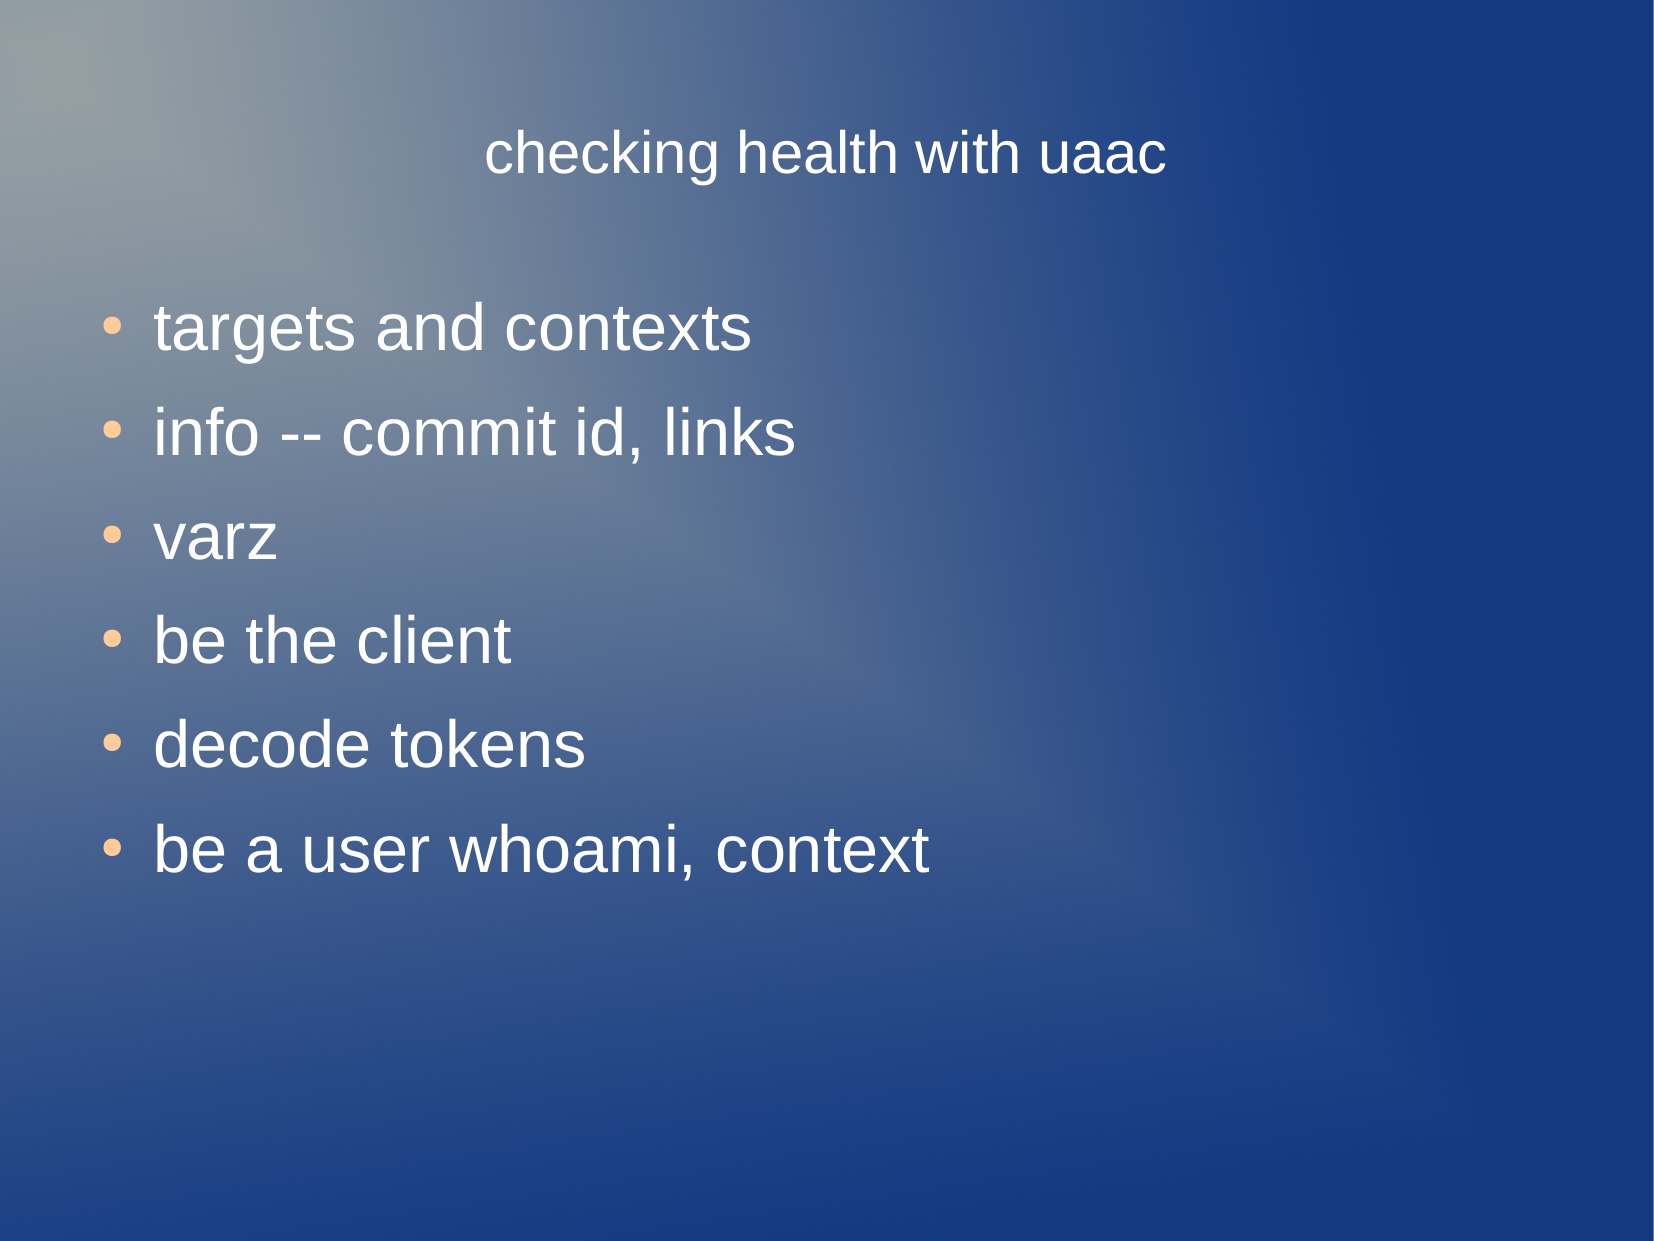

# checking health with uaac
targets and contexts
info -- commit id, links
varz
be the client
decode tokens
be a user whoami, context